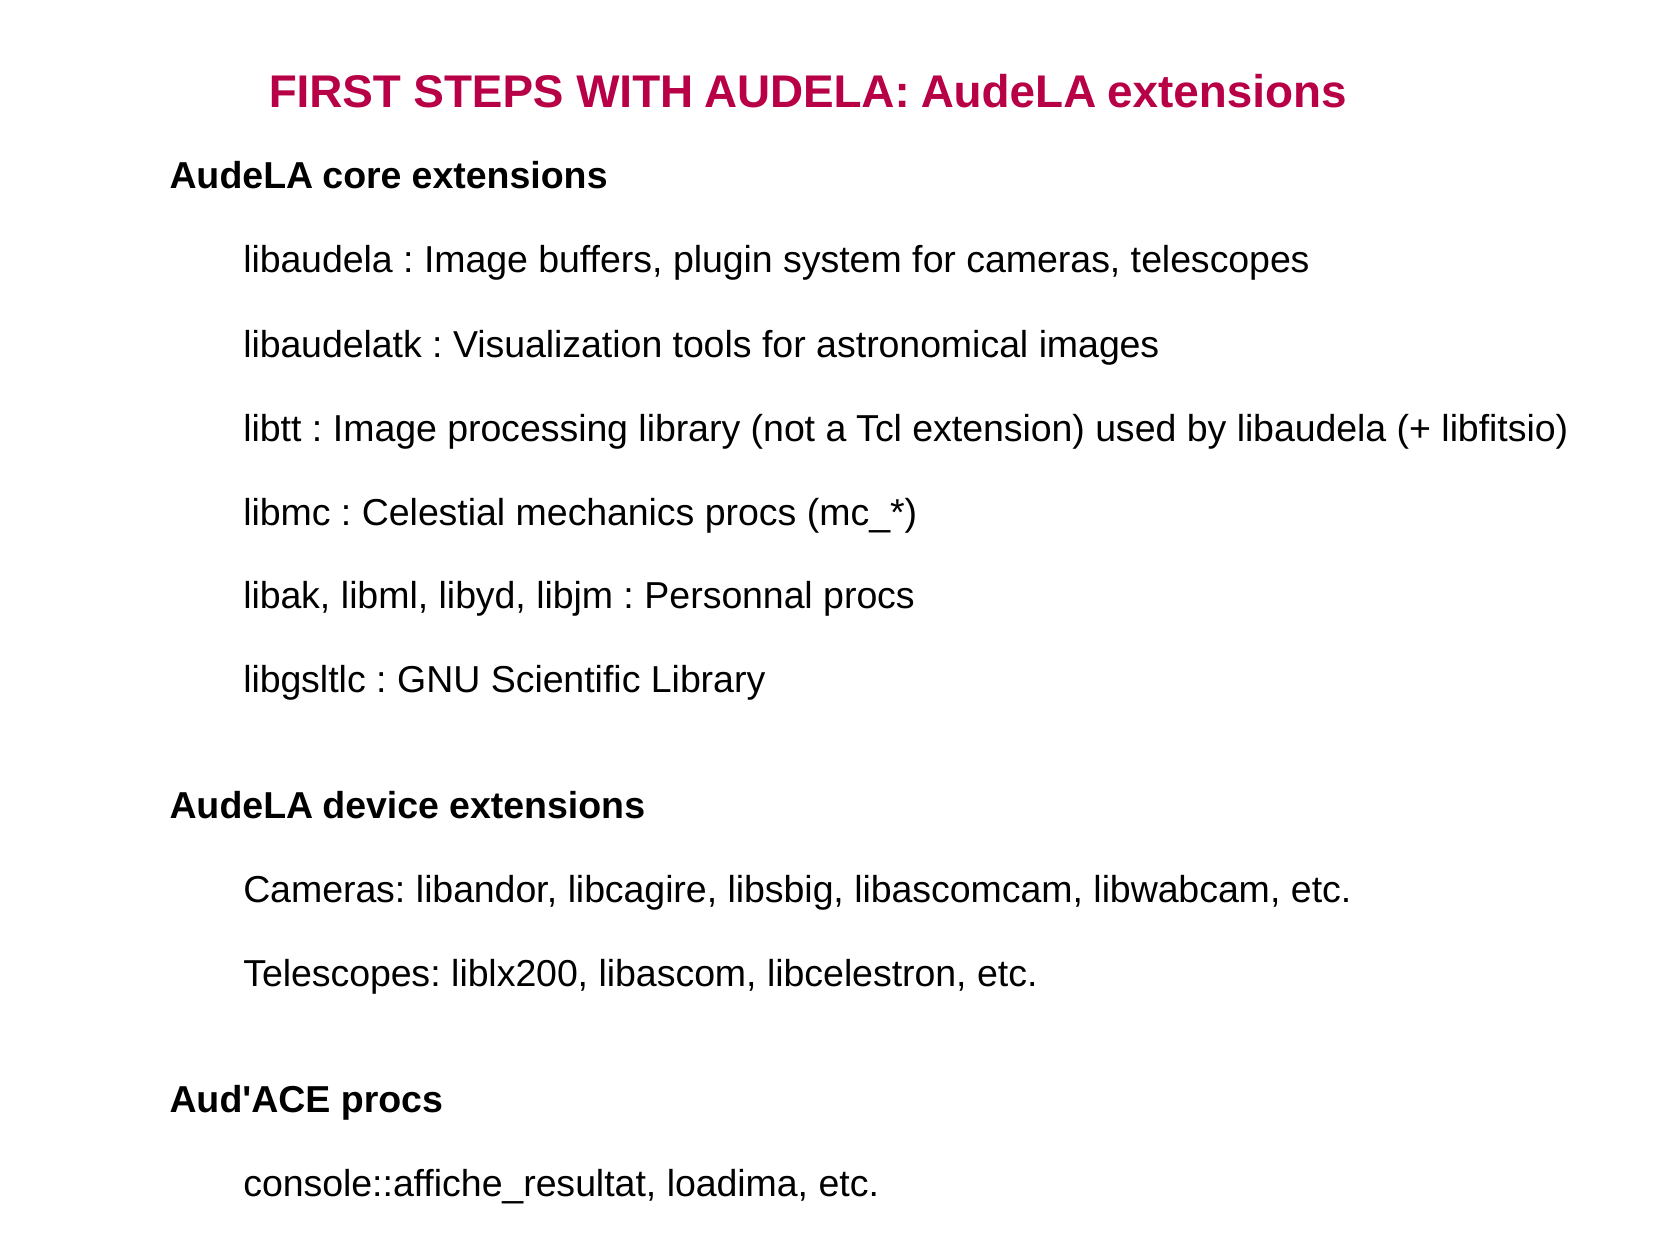

FIRST STEPS WITH AUDELA: AudeLA extensions
AudeLA core extensions
	libaudela : Image buffers, plugin system for cameras, telescopes
	libaudelatk : Visualization tools for astronomical images
	libtt : Image processing library (not a Tcl extension) used by libaudela (+ libfitsio)
	libmc : Celestial mechanics procs (mc_*)
	libak, libml, libyd, libjm : Personnal procs
	libgsltlc : GNU Scientific Library
AudeLA device extensions
	Cameras: libandor, libcagire, libsbig, libascomcam, libwabcam, etc.
	Telescopes: liblx200, libascom, libcelestron, etc.
Aud'ACE procs
	console::affiche_resultat, loadima, etc.